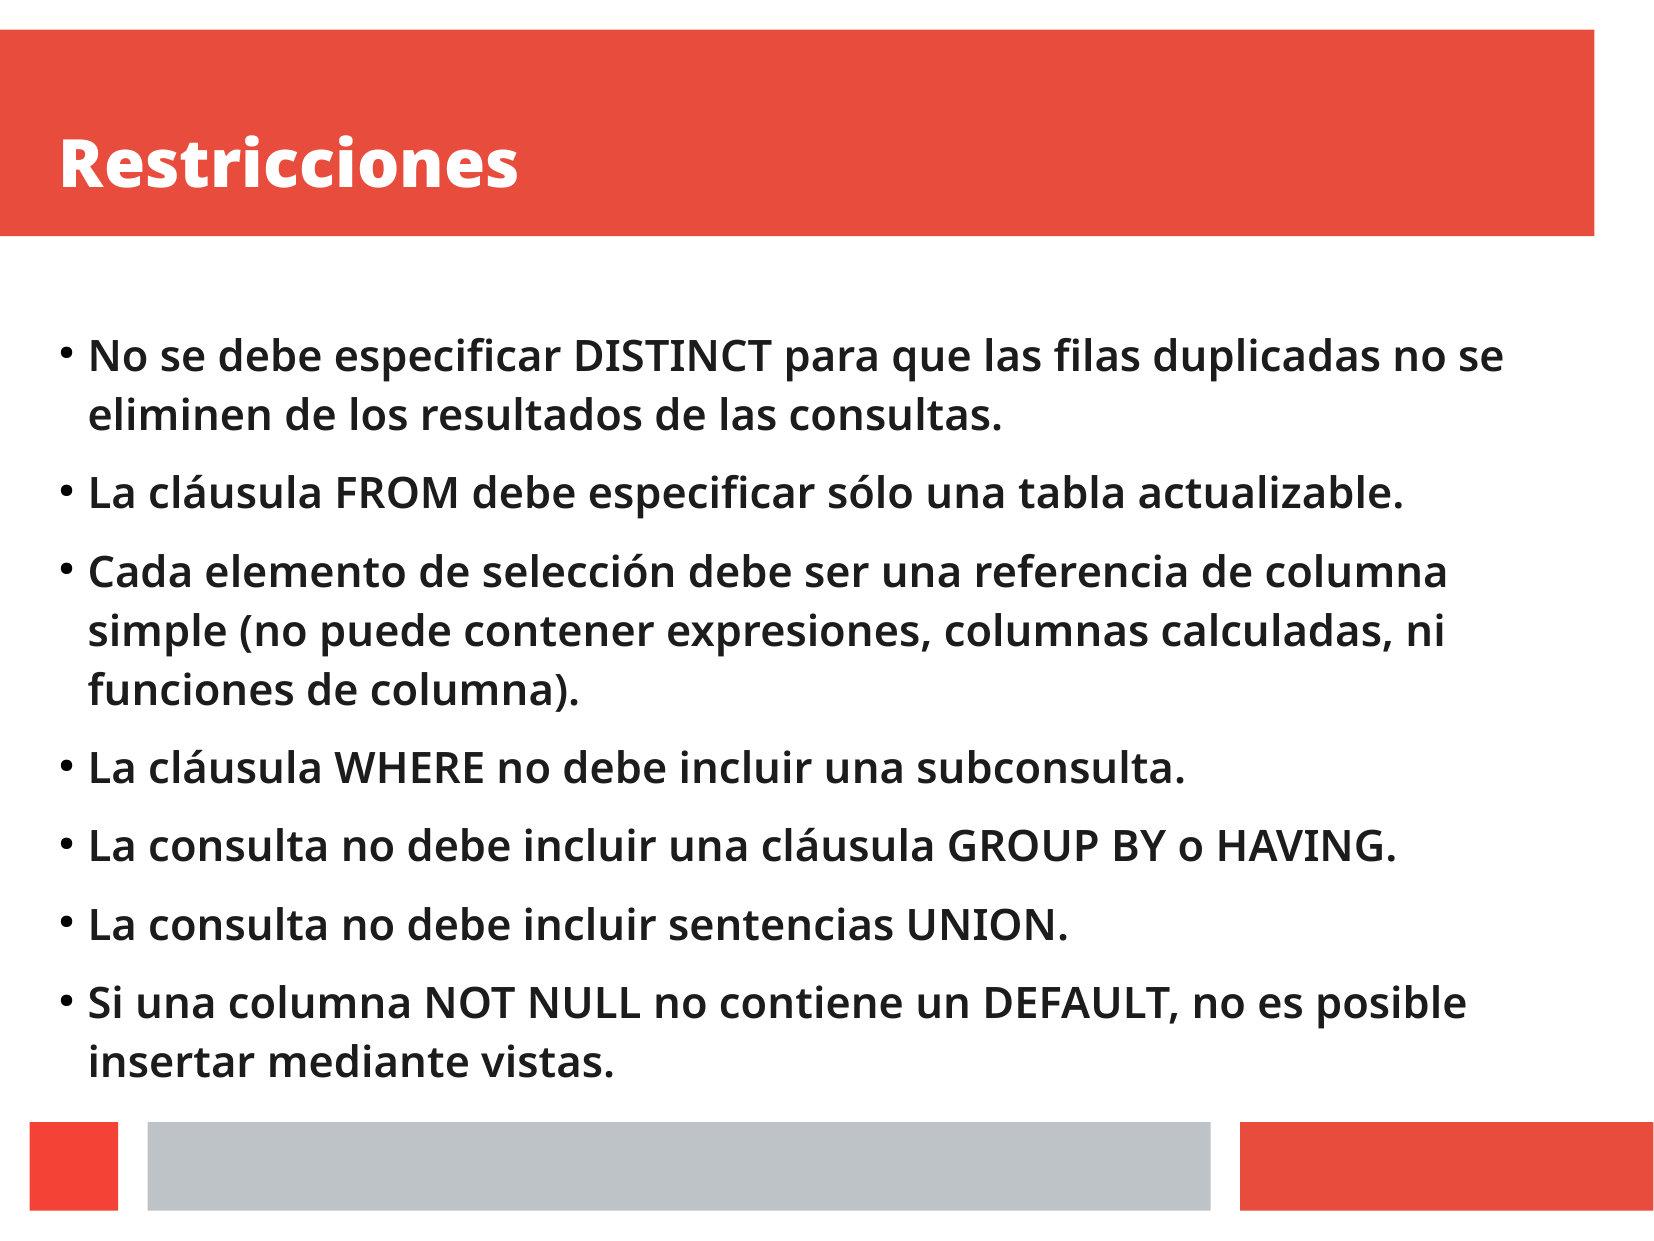

# Restricciones
No se debe especificar DISTINCT para que las filas duplicadas no se eliminen de los resultados de las consultas.
La cláusula FROM debe especificar sólo una tabla actualizable.
Cada elemento de selección debe ser una referencia de columna simple (no puede contener expresiones, columnas calculadas, ni funciones de columna).
La cláusula WHERE no debe incluir una subconsulta.
La consulta no debe incluir una cláusula GROUP BY o HAVING.
La consulta no debe incluir sentencias UNION.
Si una columna NOT NULL no contiene un DEFAULT, no es posible insertar mediante vistas.